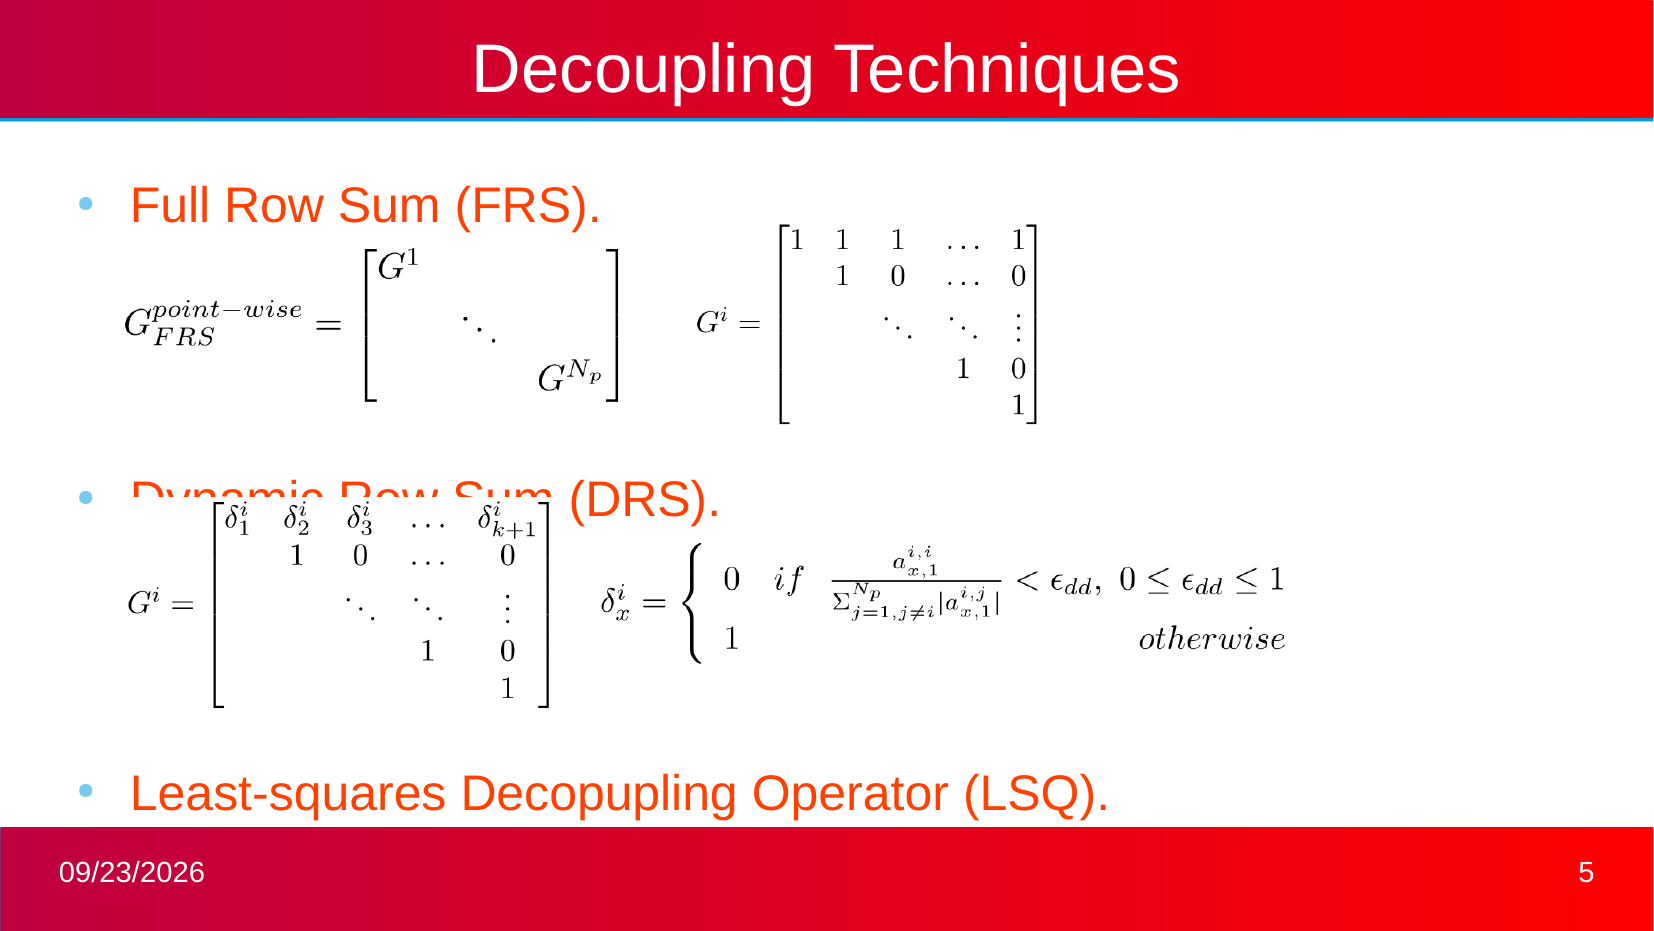

# Decoupling Techniques
Full Row Sum (FRS).
Dynamic Row Sum (DRS).
Least-squares Decopupling Operator (LSQ).
5